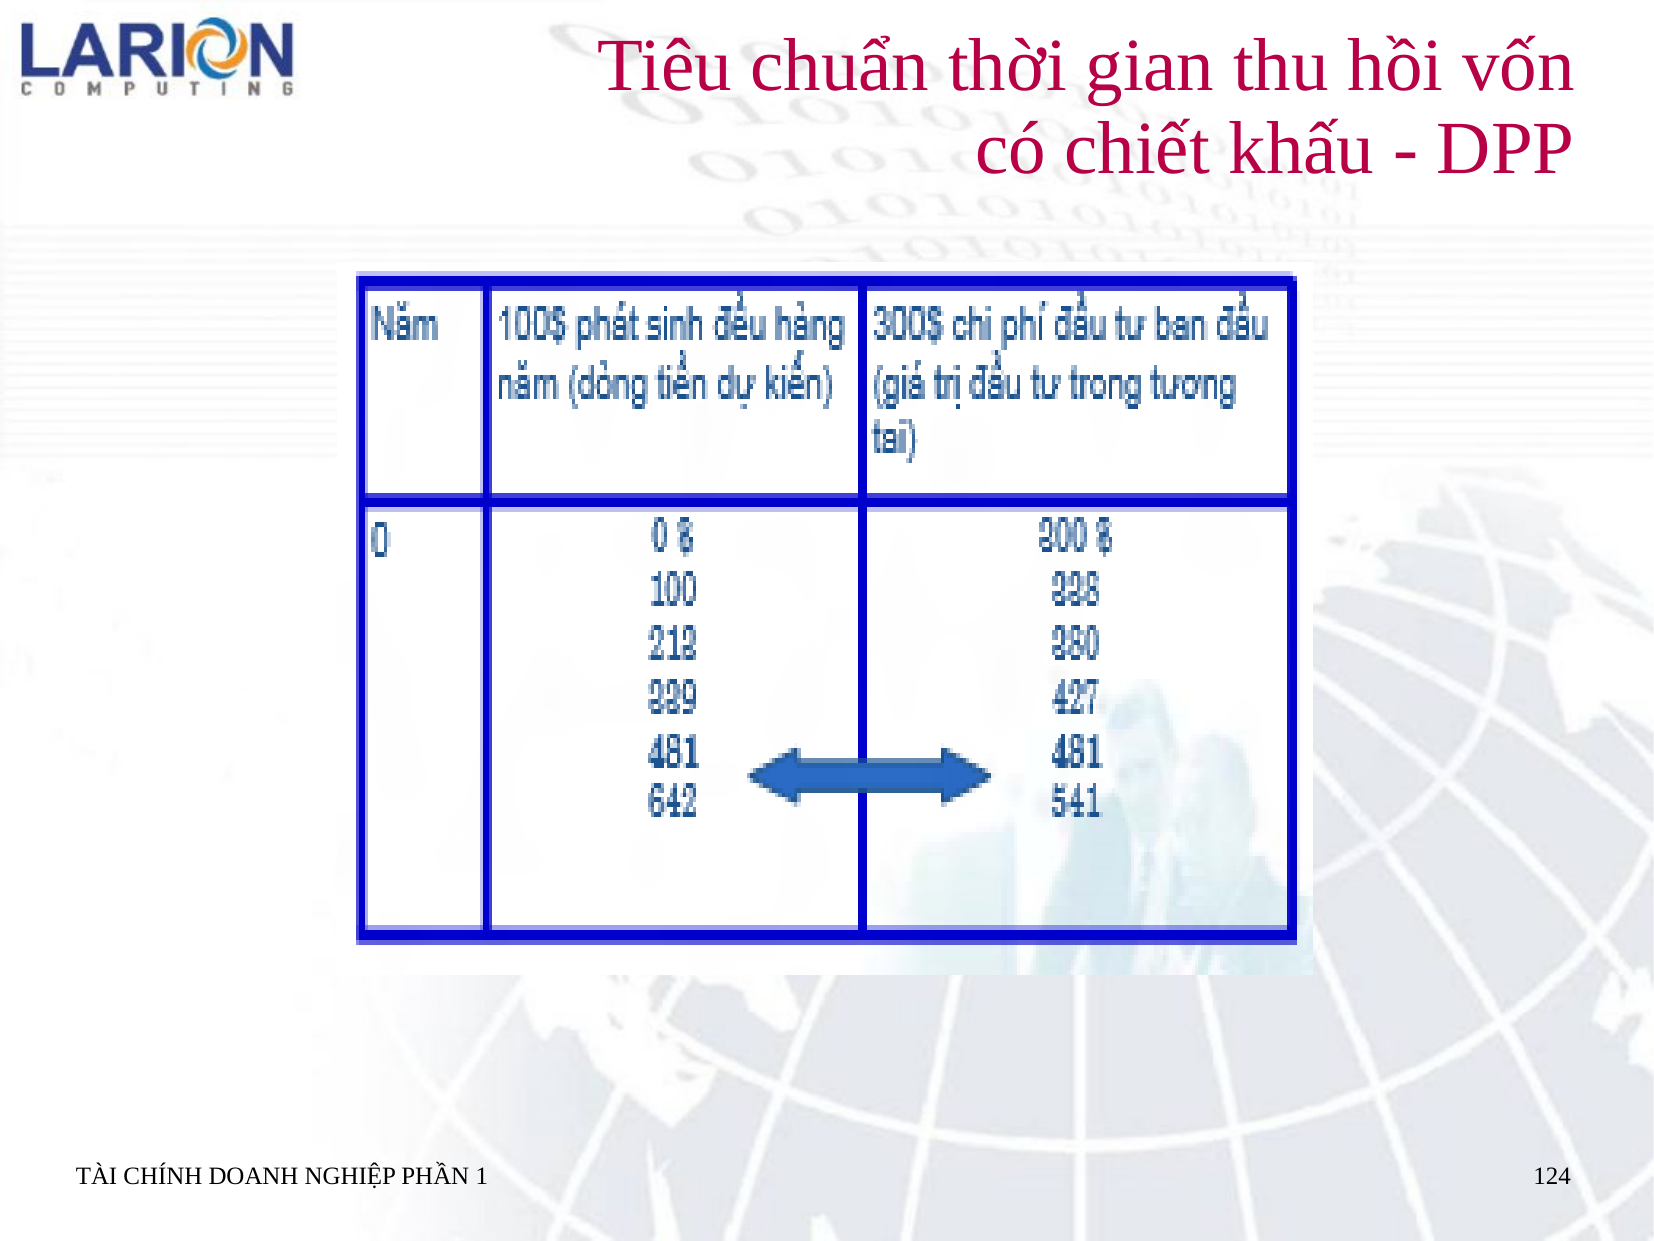

# Tiêu chuẩn thời gian thu hồi vốn có chiết khấu - DPP
TÀI CHÍNH DOANH NGHIỆP PHẦN 1
124